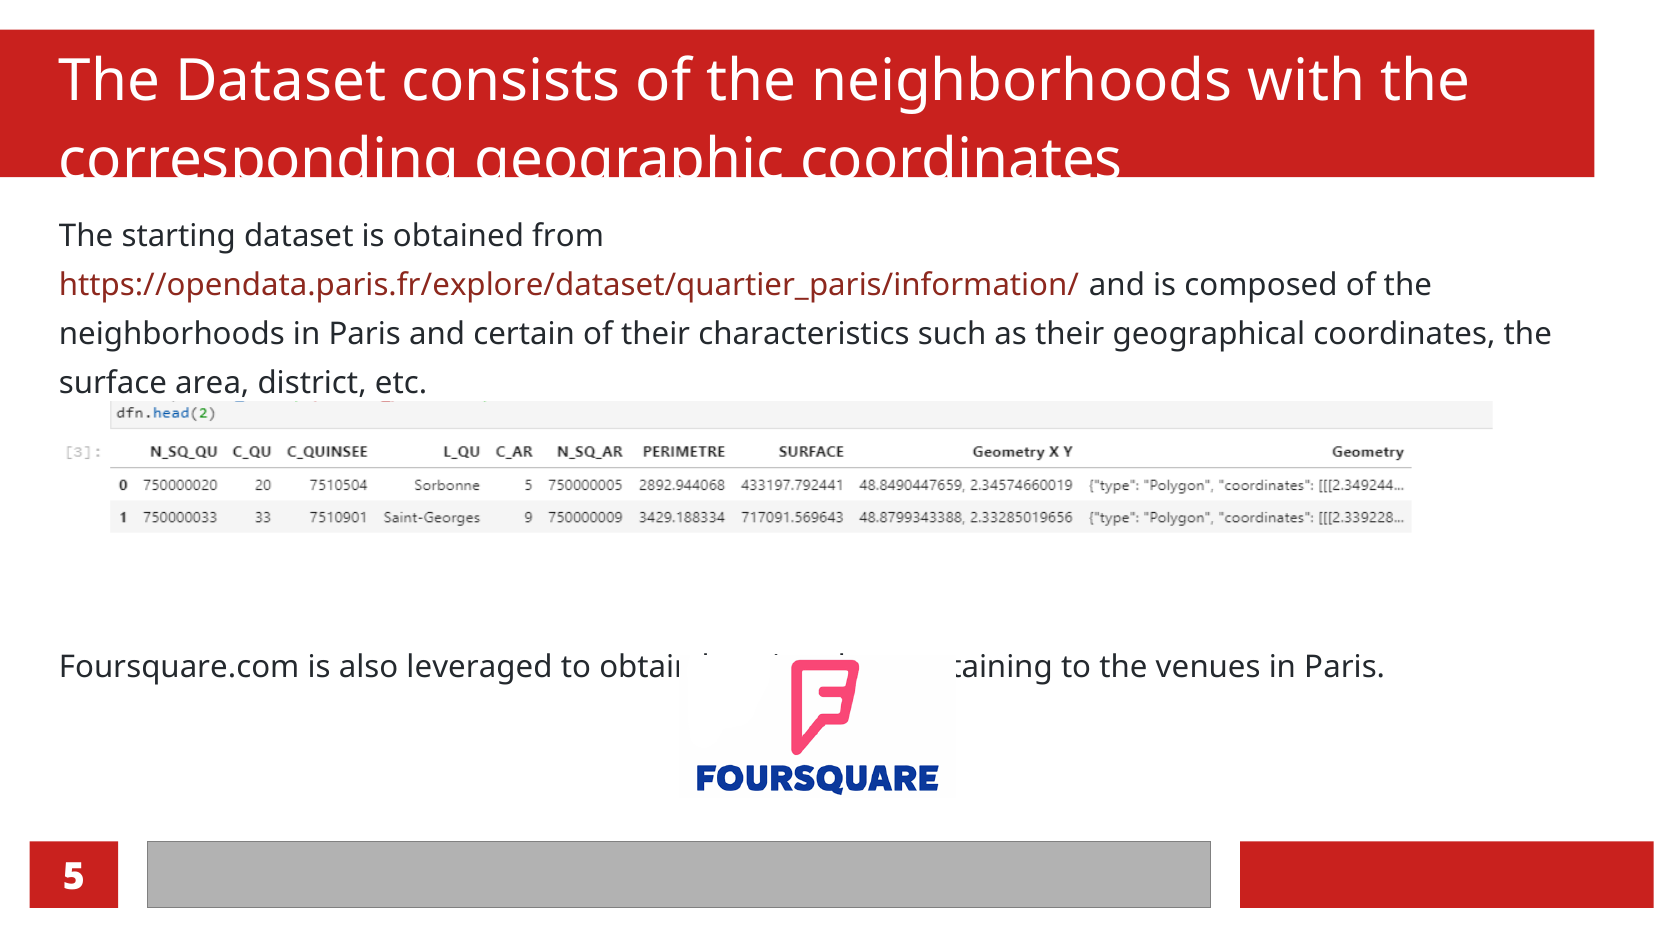

# The Dataset consists of the neighborhoods with the corresponding geographic coordinates
The starting dataset is obtained from https://opendata.paris.fr/explore/dataset/quartier_paris/information/ and is composed of the neighborhoods in Paris and certain of their characteristics such as their geographical coordinates, the surface area, district, etc.
Foursquare.com is also leveraged to obtain location data pertaining to the venues in Paris.
5